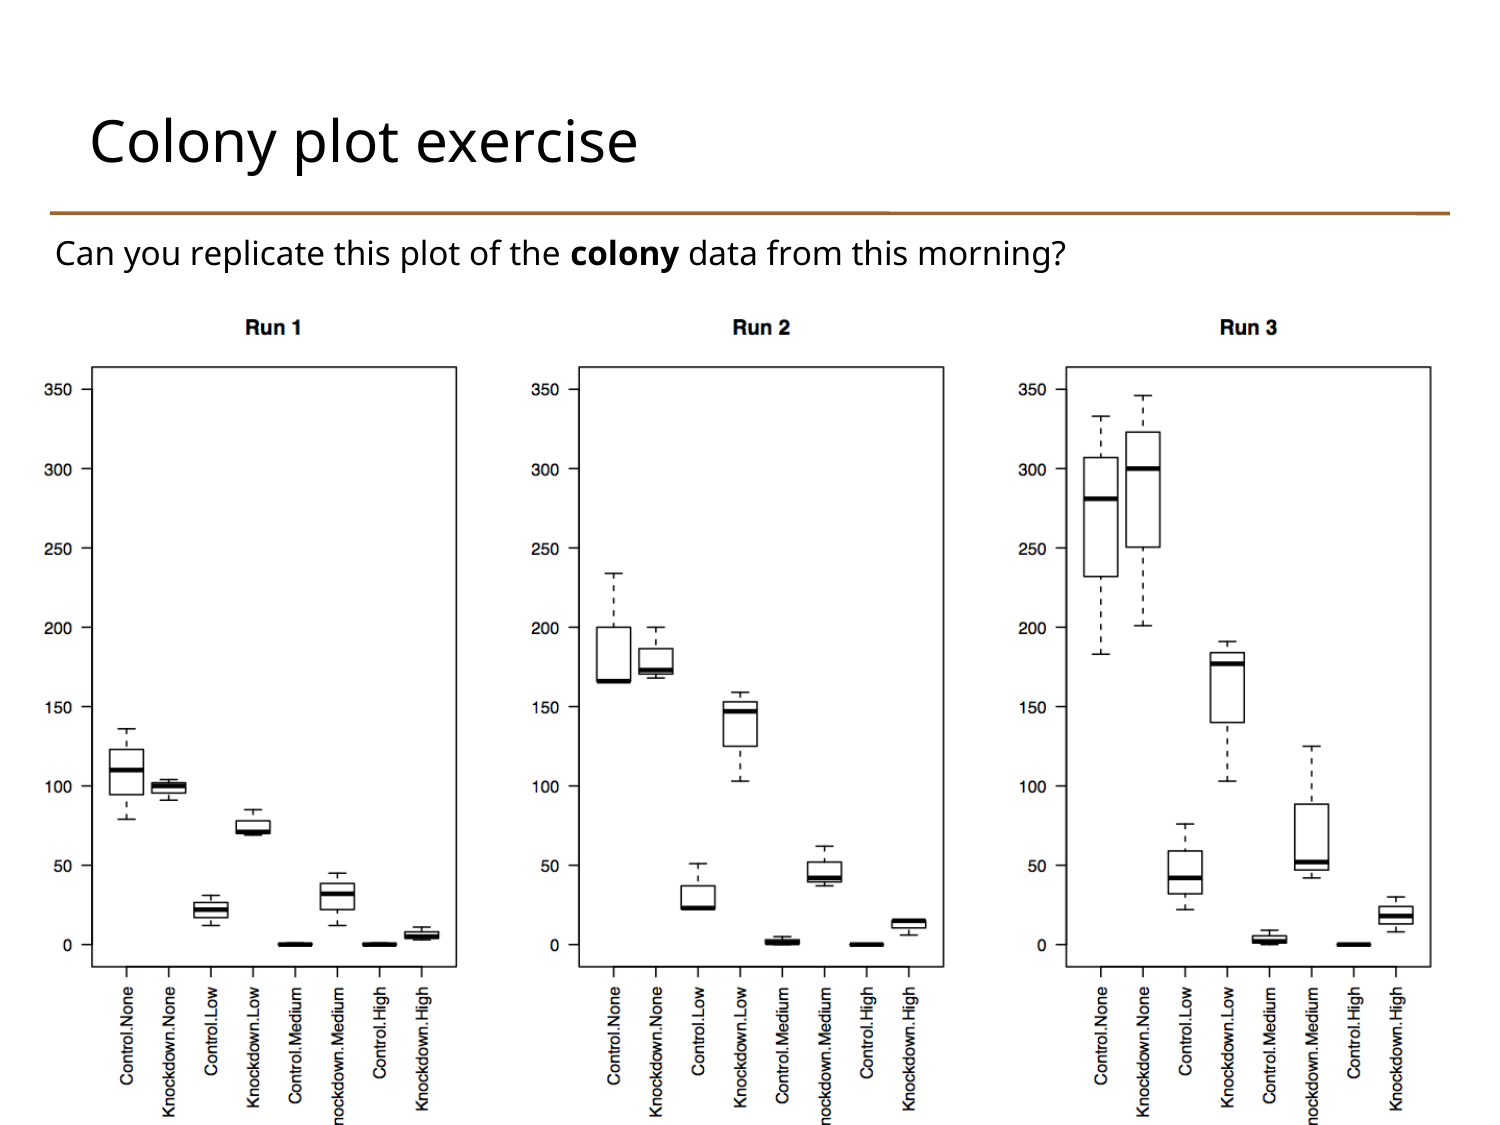

Colony plot exercise
Can you replicate this plot of the colony data from this morning?